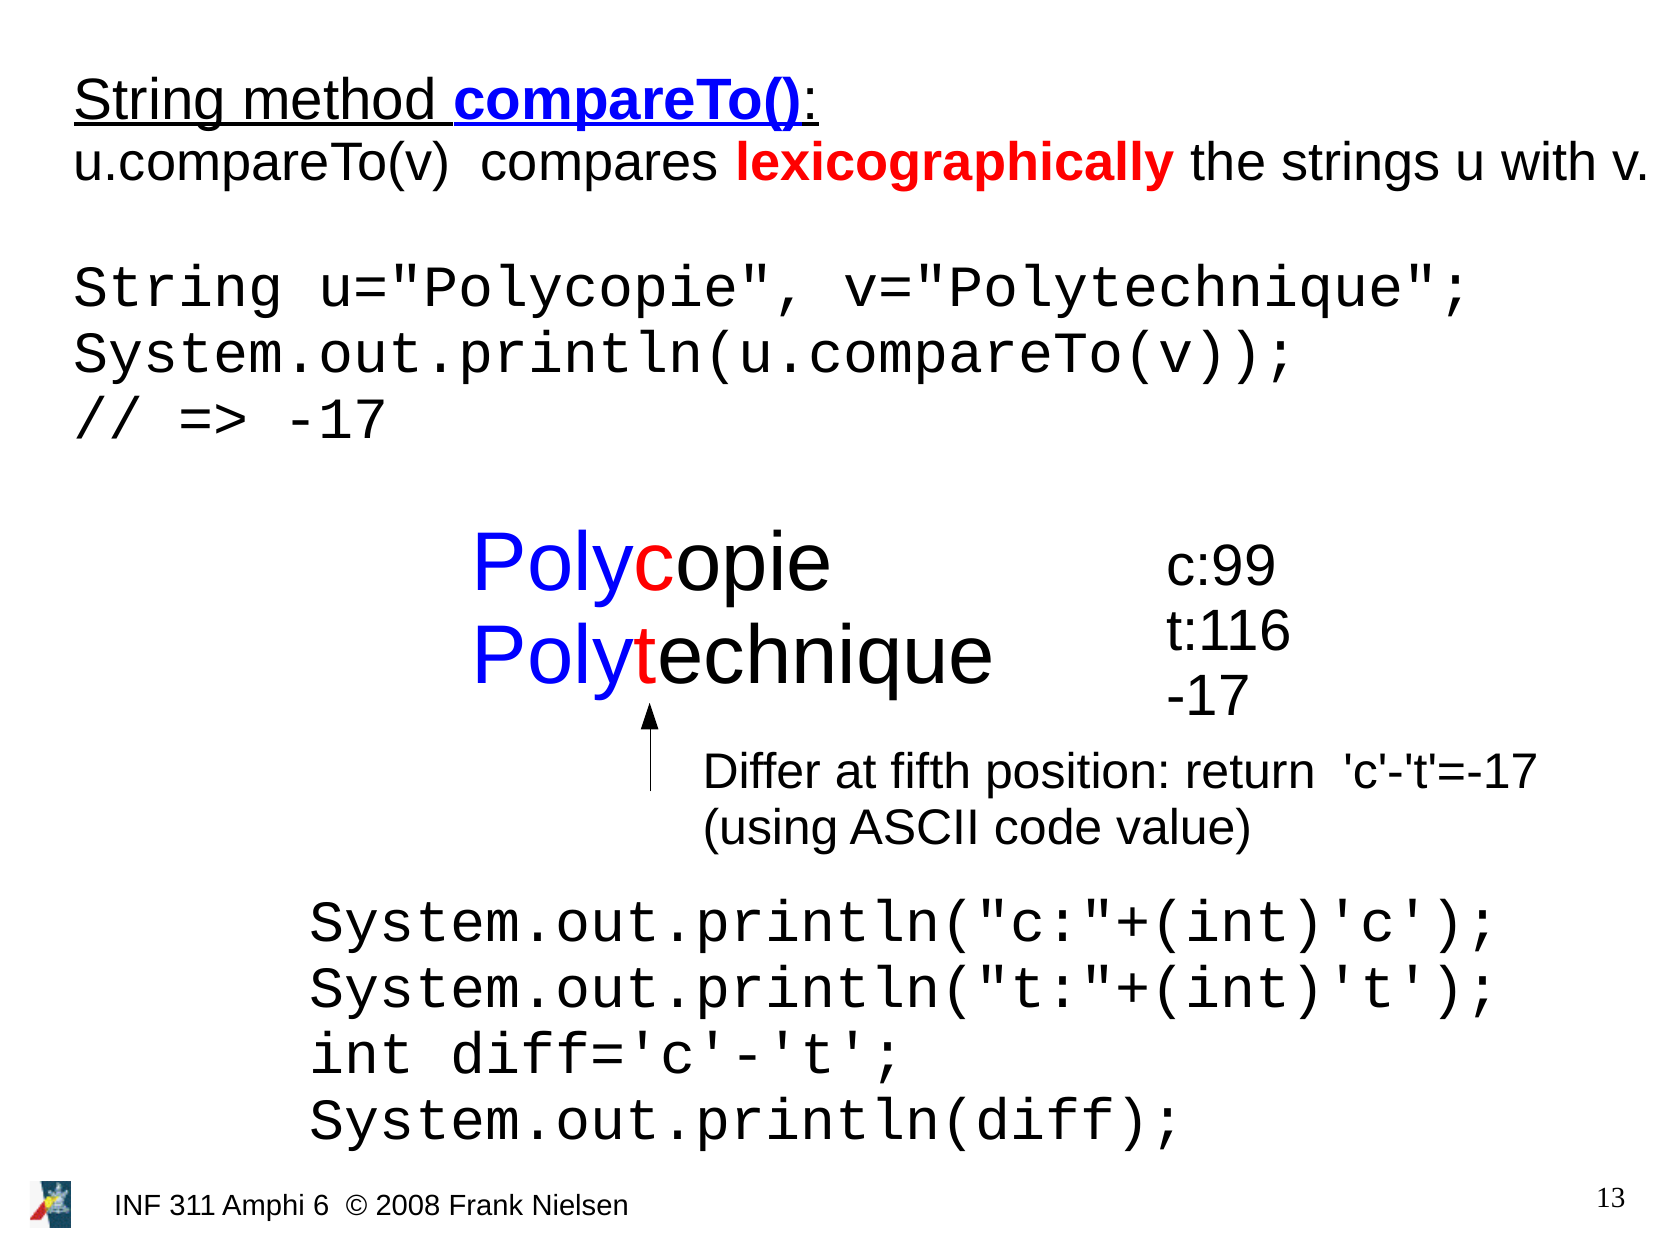

String method compareTo():
u.compareTo(v) compares lexicographically the strings u with v.
String u="Polycopie", v="Polytechnique";
System.out.println(u.compareTo(v));
// => -17
Polycopie
Polytechnique
c:99
t:116
-17
Differ at fifth position: return 'c'-'t'=-17
(using ASCII code value)
System.out.println("c:"+(int)'c');
System.out.println("t:"+(int)'t');
int diff='c'-'t';
System.out.println(diff);